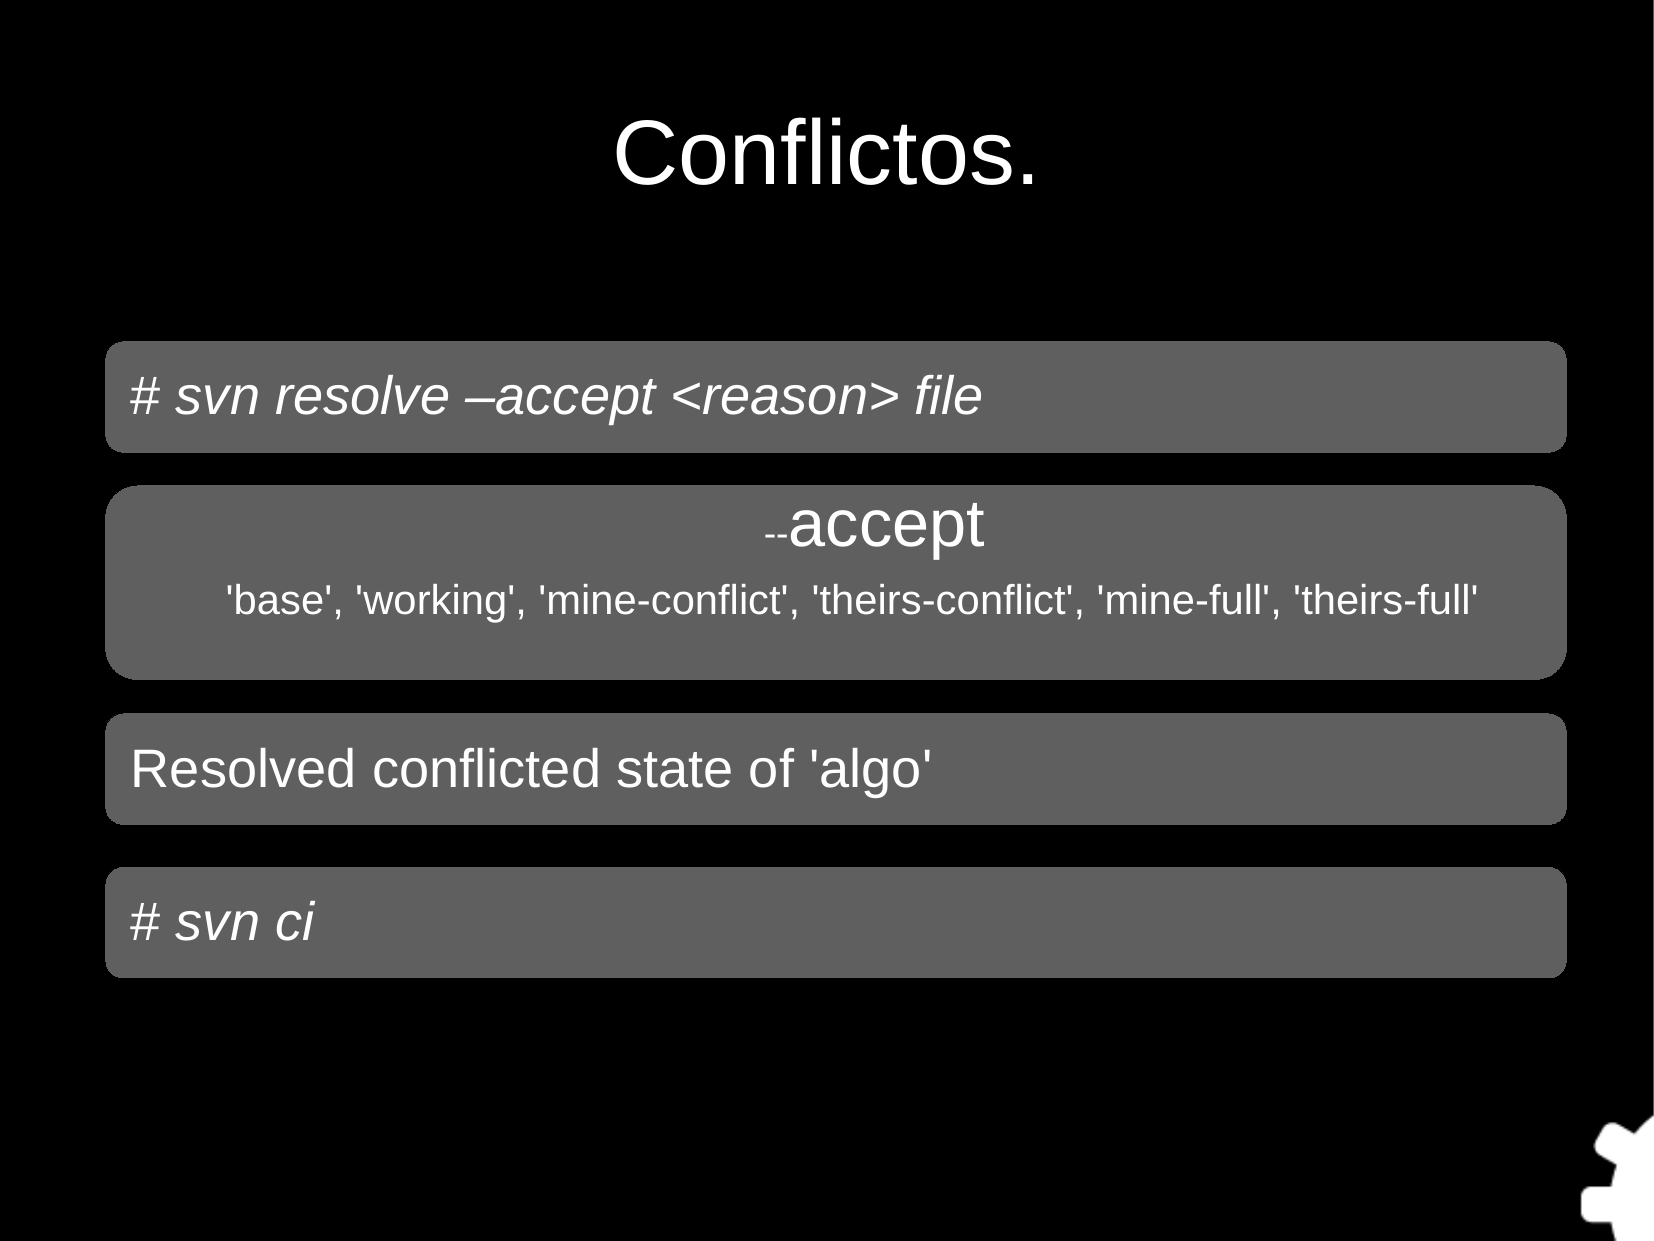

# Conflictos.
# svn resolve –accept <reason> file
--accept
 'base', 'working', 'mine-conflict', 'theirs-conflict', 'mine-full', 'theirs-full'
Resolved conflicted state of 'algo'
# svn ci